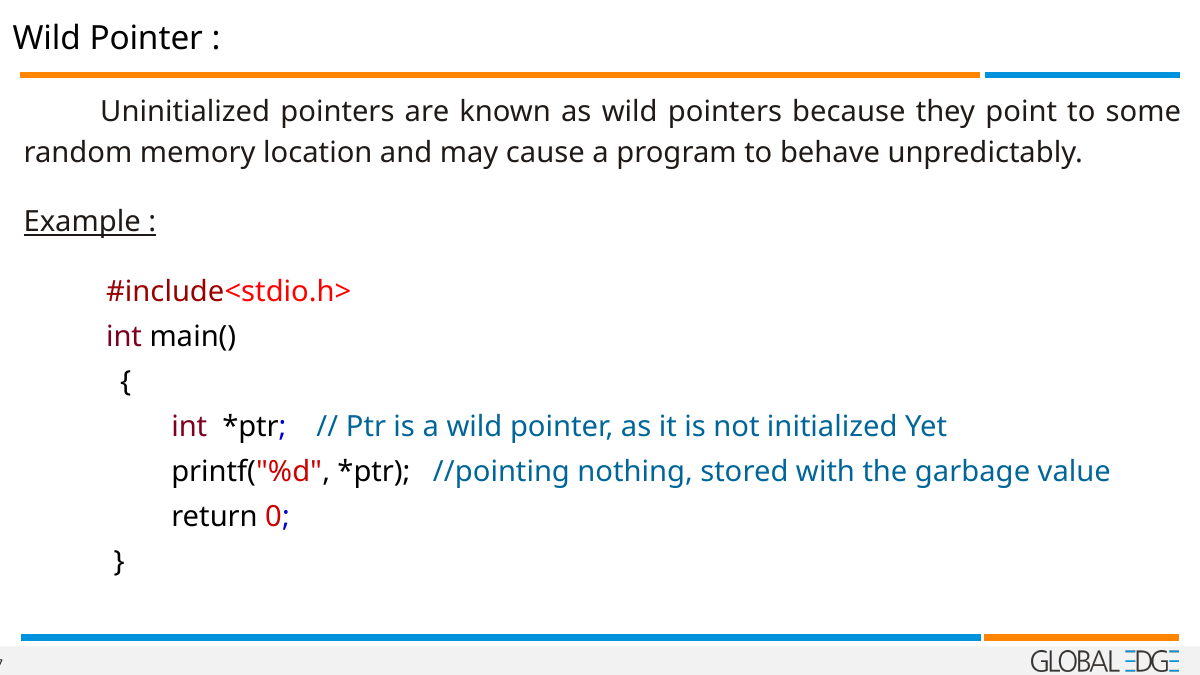

# Wild Pointer :
 	Uninitialized pointers are known as wild pointers because they point to some random memory location and may cause a program to behave unpredictably.
Example :
 #include<stdio.h>
 int main()
 	 {
 		int *ptr; // Ptr is a wild pointer, as it is not initialized Yet
 		printf("%d", *ptr); //pointing nothing, stored with the garbage value
 		return 0;
 }